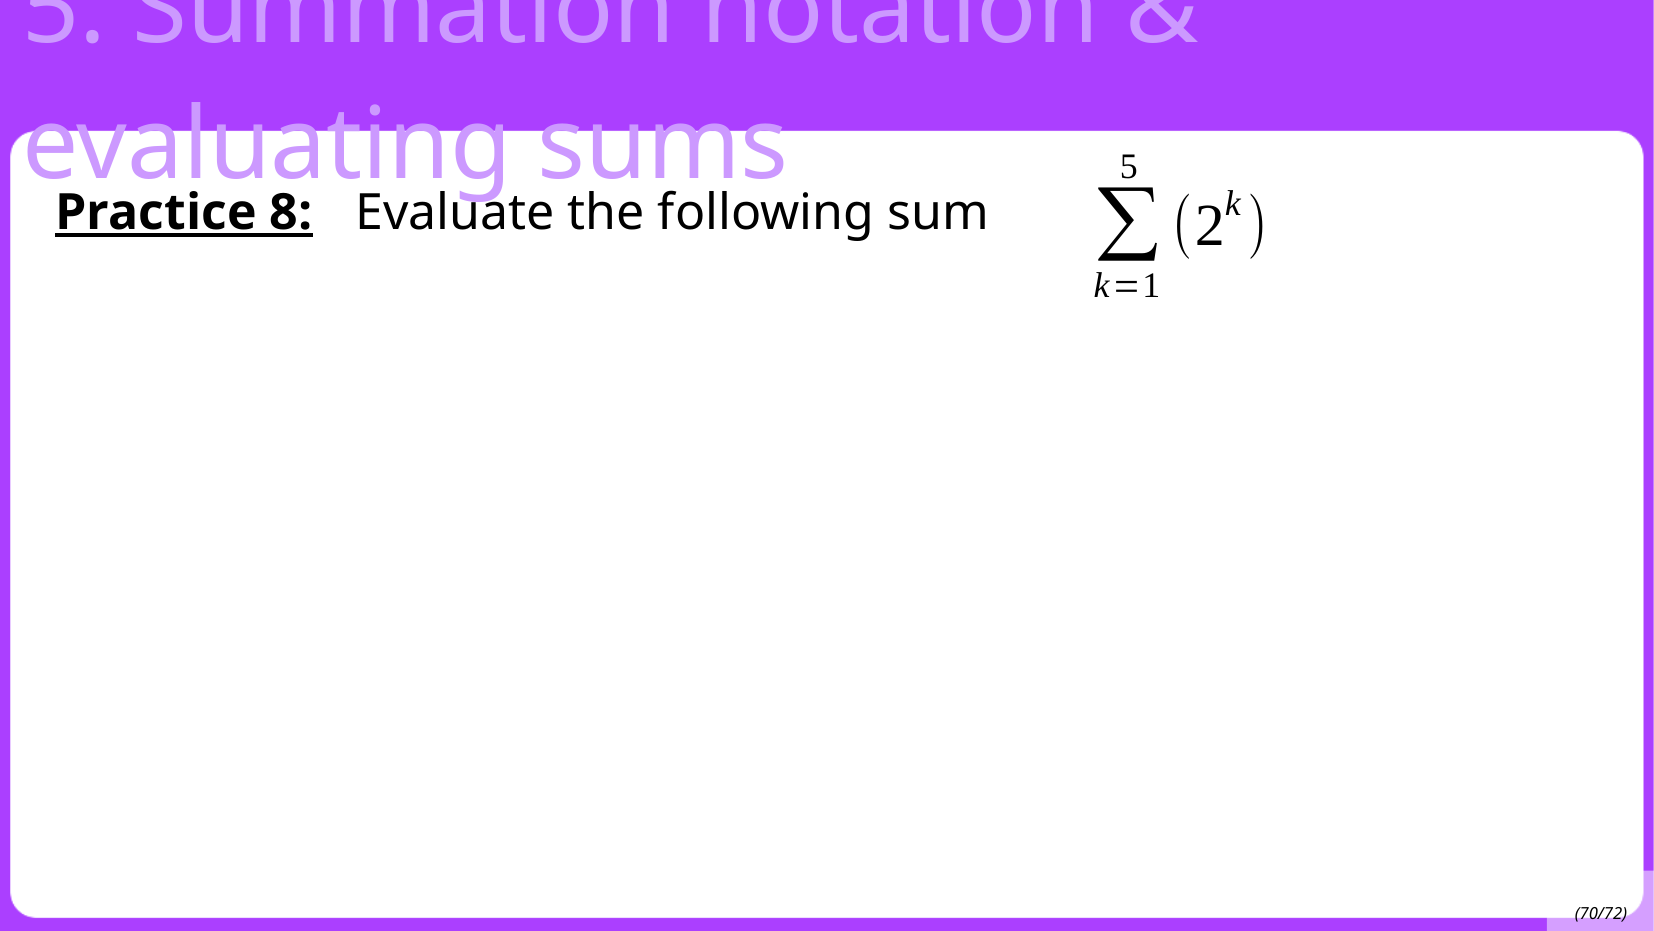

# 5. Summation notation & evaluating sums
Practice 8: 	Evaluate the following sum